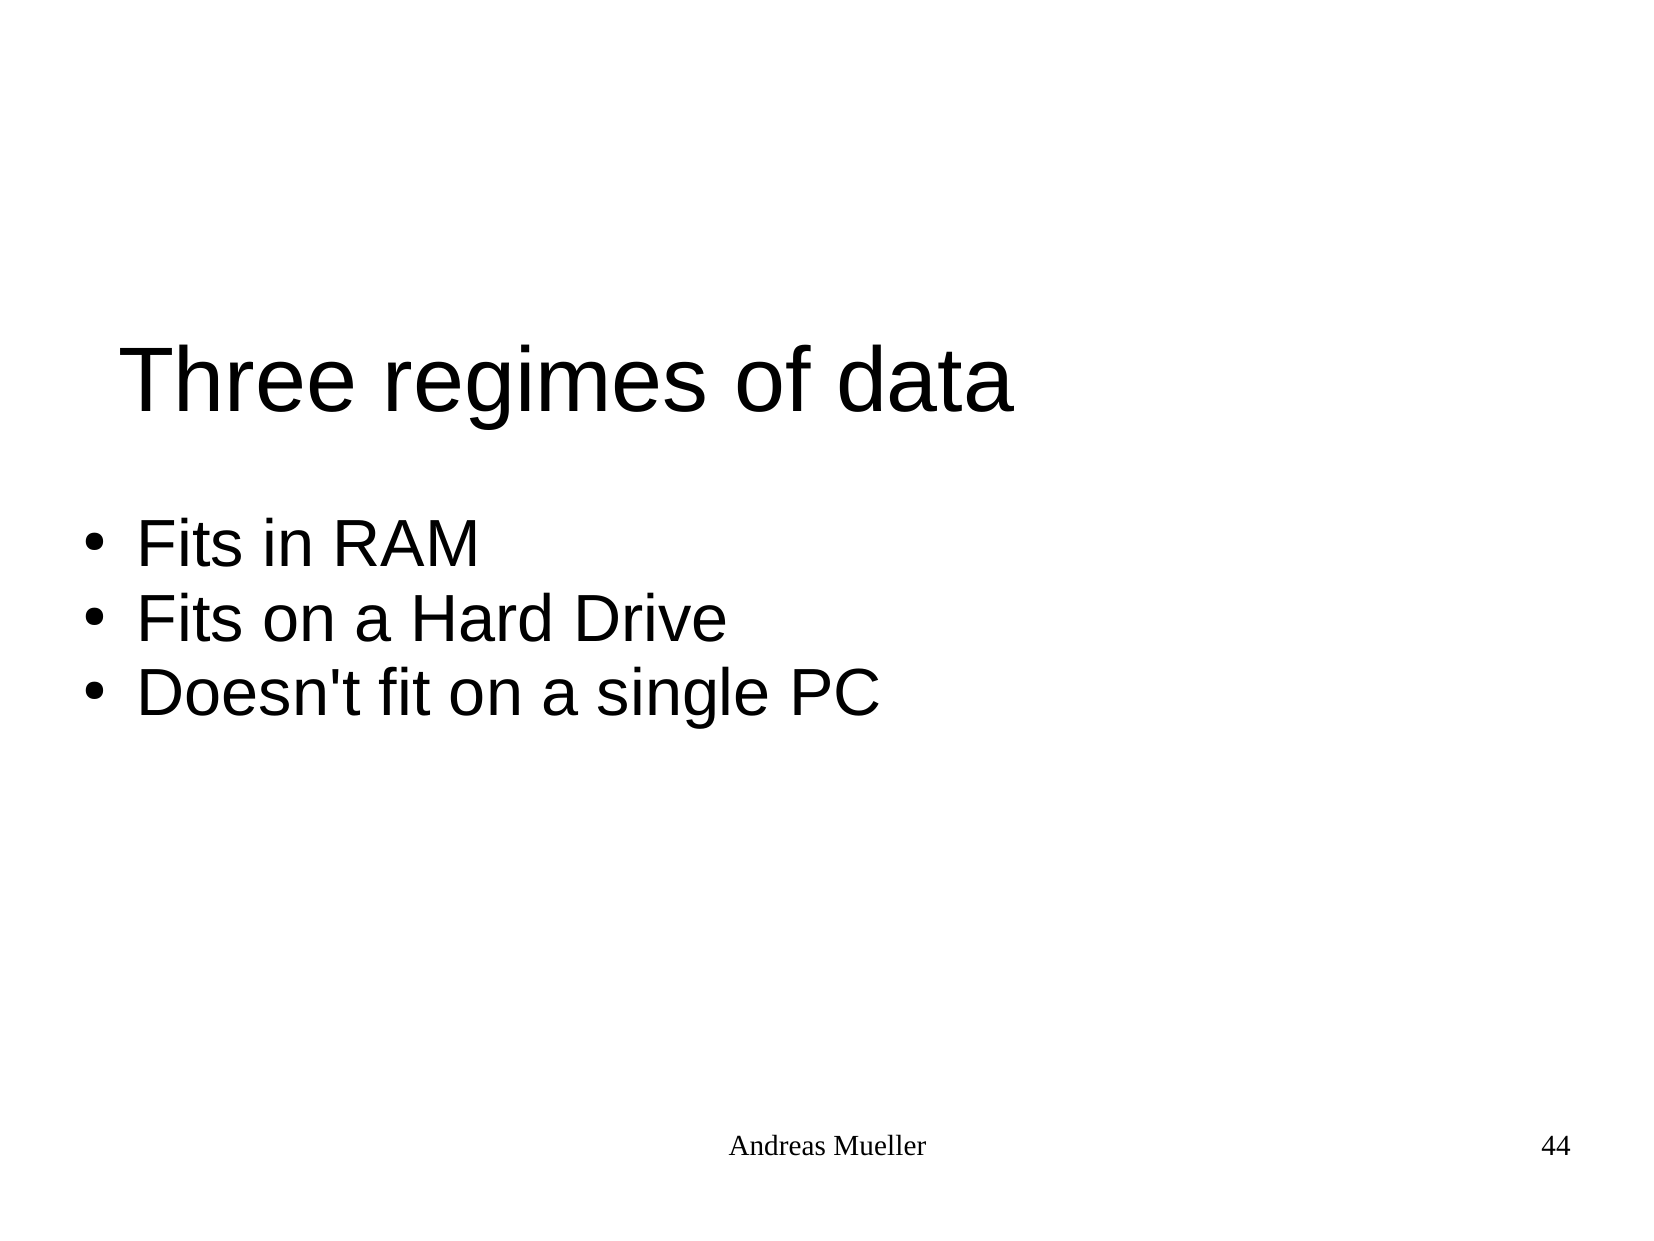

# Three regimes of data
 Fits in RAM
 Fits on a Hard Drive
 Doesn't fit on a single PC
Andreas Mueller
44